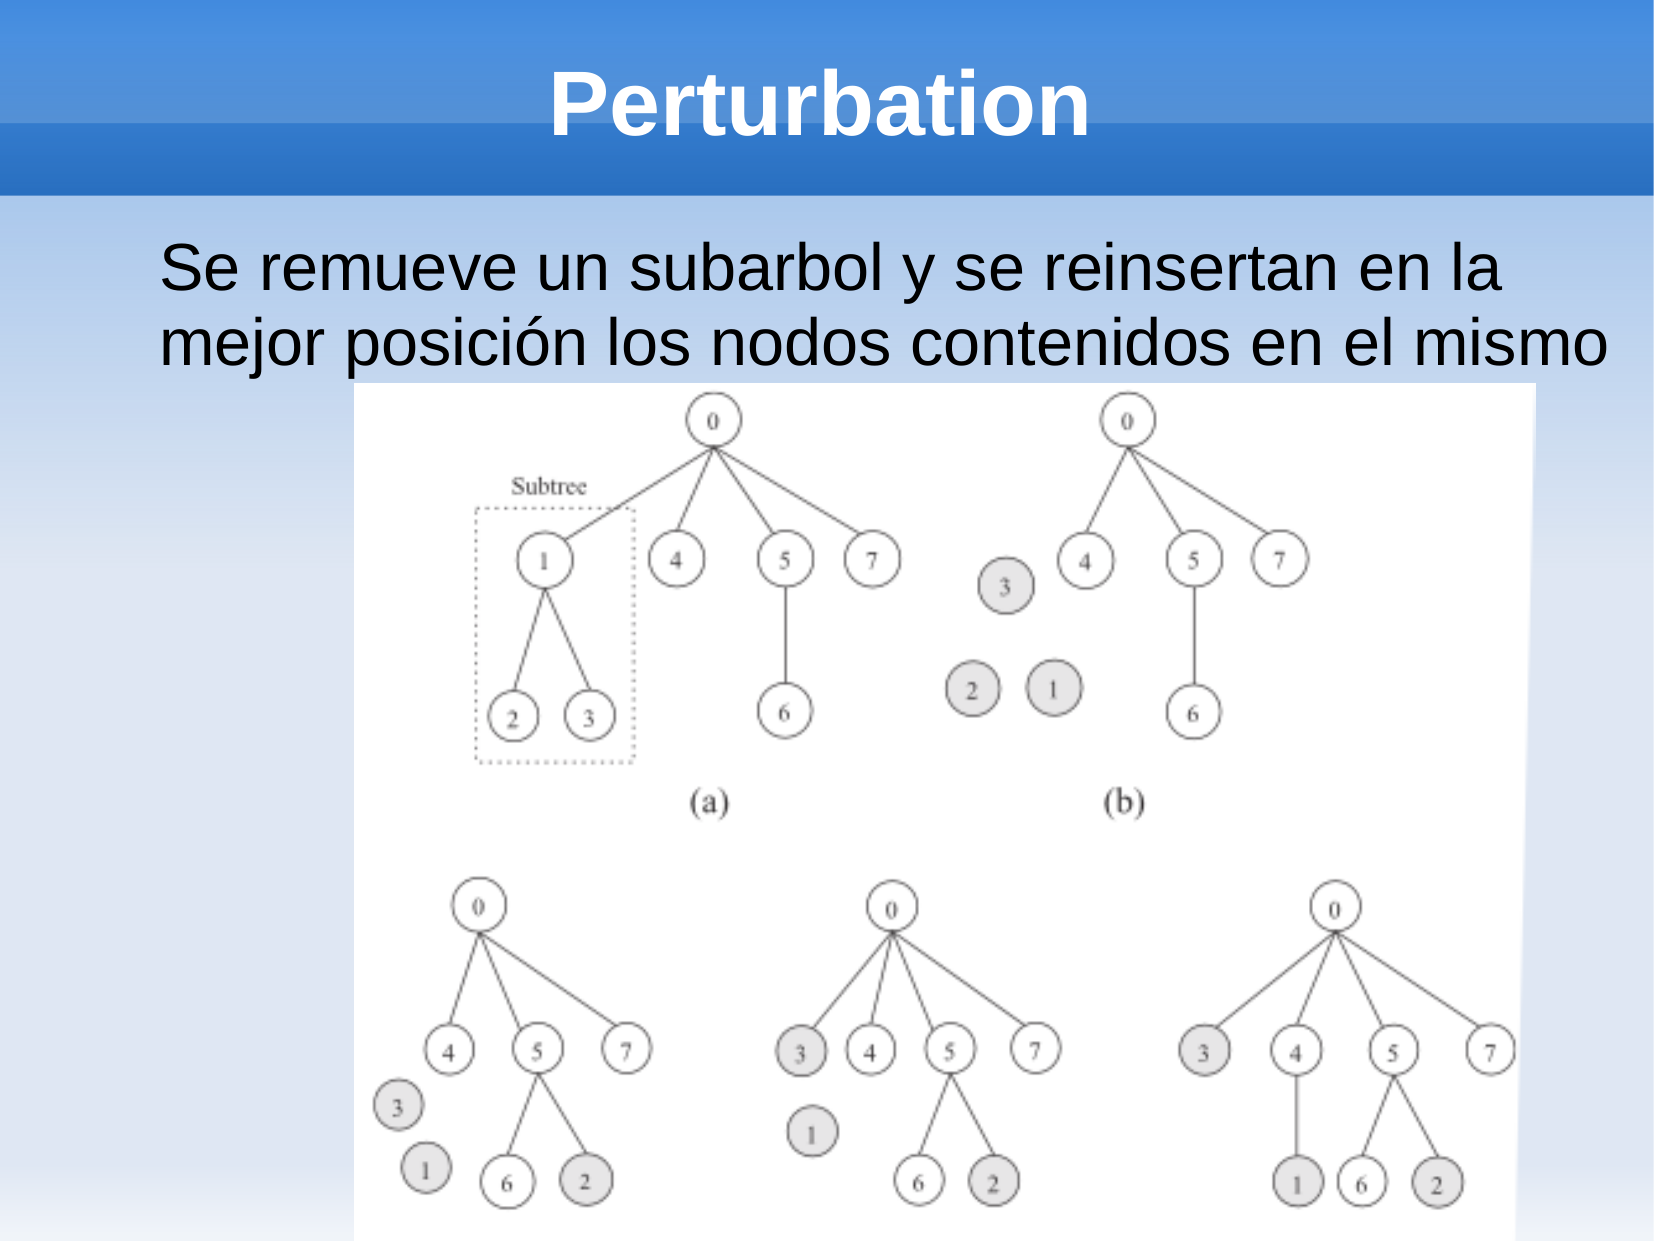

# Perturbation
Se remueve un subarbol y se reinsertan en la mejor posición los nodos contenidos en el mismo